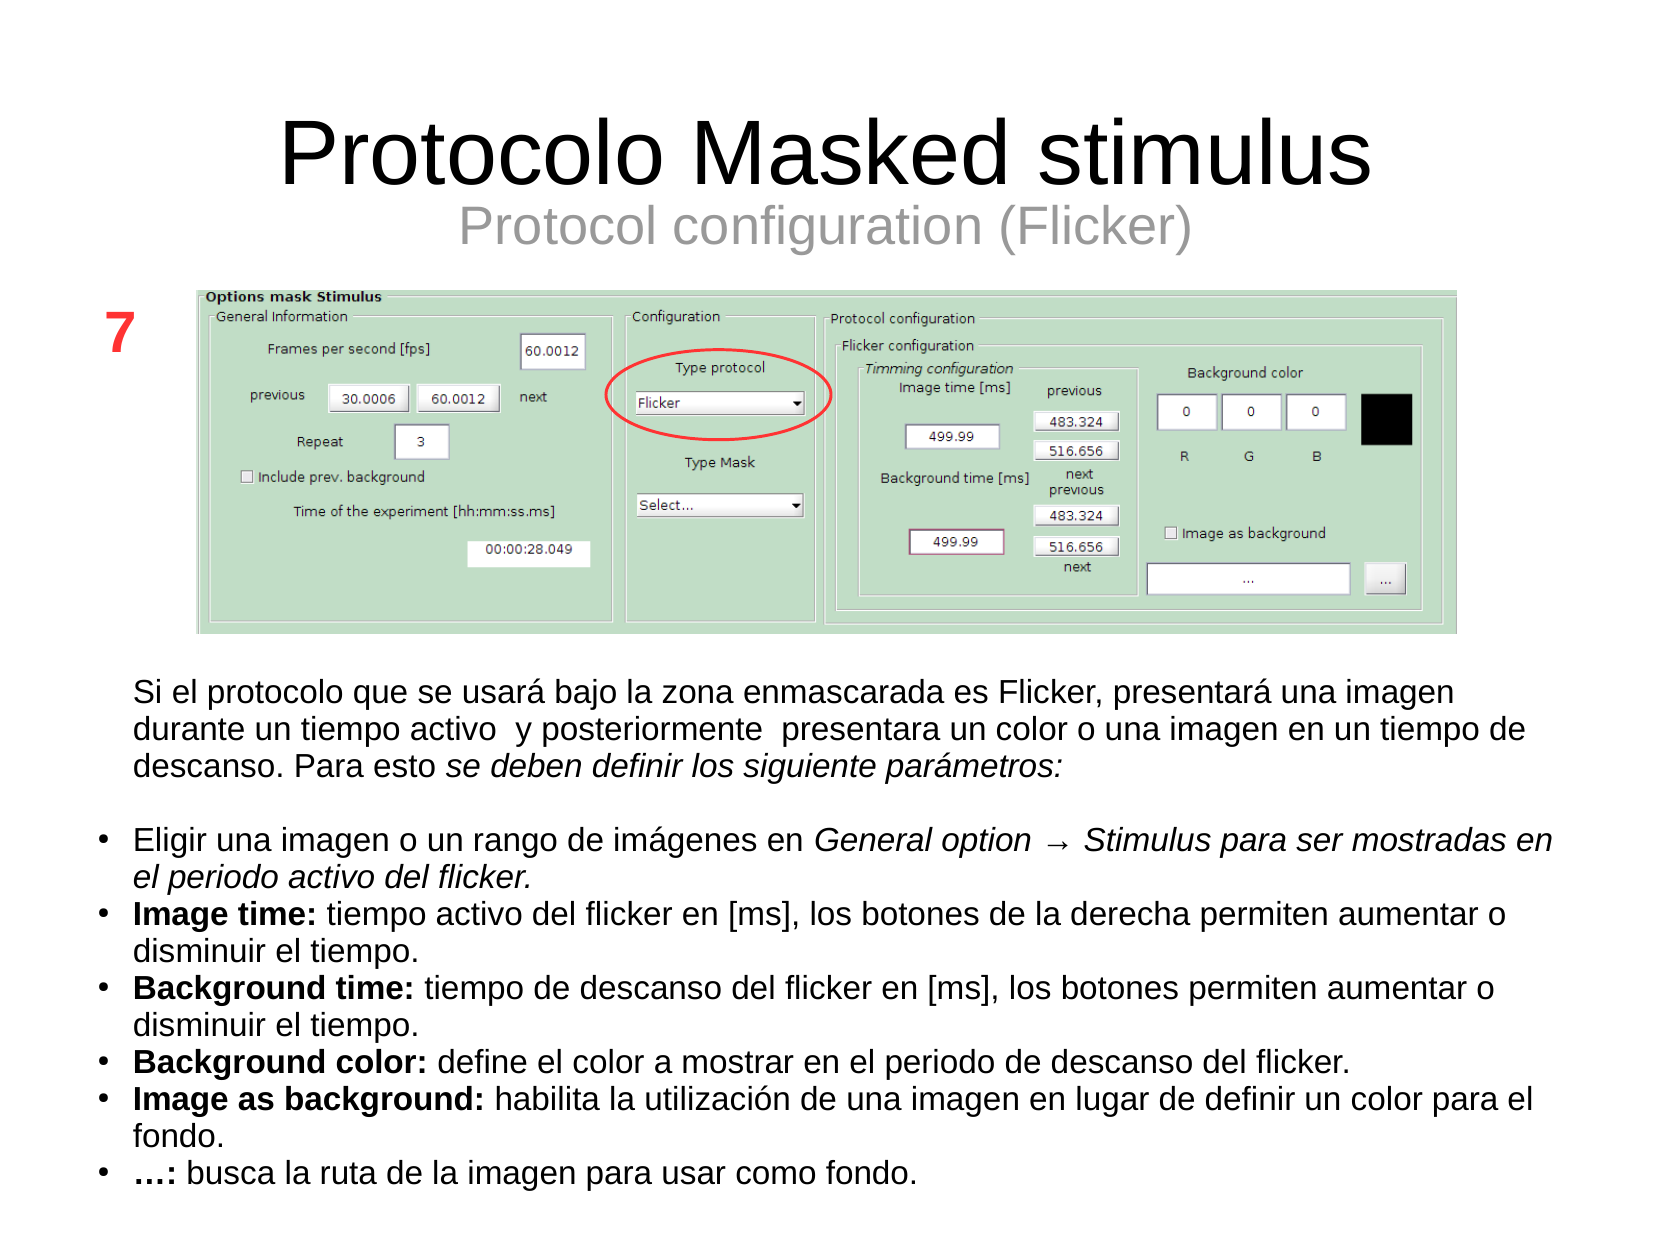

# Protocolo Masked stimulus
Protocol configuration (Flicker)
7
Si el protocolo que se usará bajo la zona enmascarada es Flicker, presentará una imagen durante un tiempo activo y posteriormente presentara un color o una imagen en un tiempo de descanso. Para esto se deben definir los siguiente parámetros:
Eligir una imagen o un rango de imágenes en General option → Stimulus para ser mostradas en el periodo activo del flicker.
Image time: tiempo activo del flicker en [ms], los botones de la derecha permiten aumentar o disminuir el tiempo.
Background time: tiempo de descanso del flicker en [ms], los botones permiten aumentar o disminuir el tiempo.
Background color: define el color a mostrar en el periodo de descanso del flicker.
Image as background: habilita la utilización de una imagen en lugar de definir un color para el fondo.
…: busca la ruta de la imagen para usar como fondo.